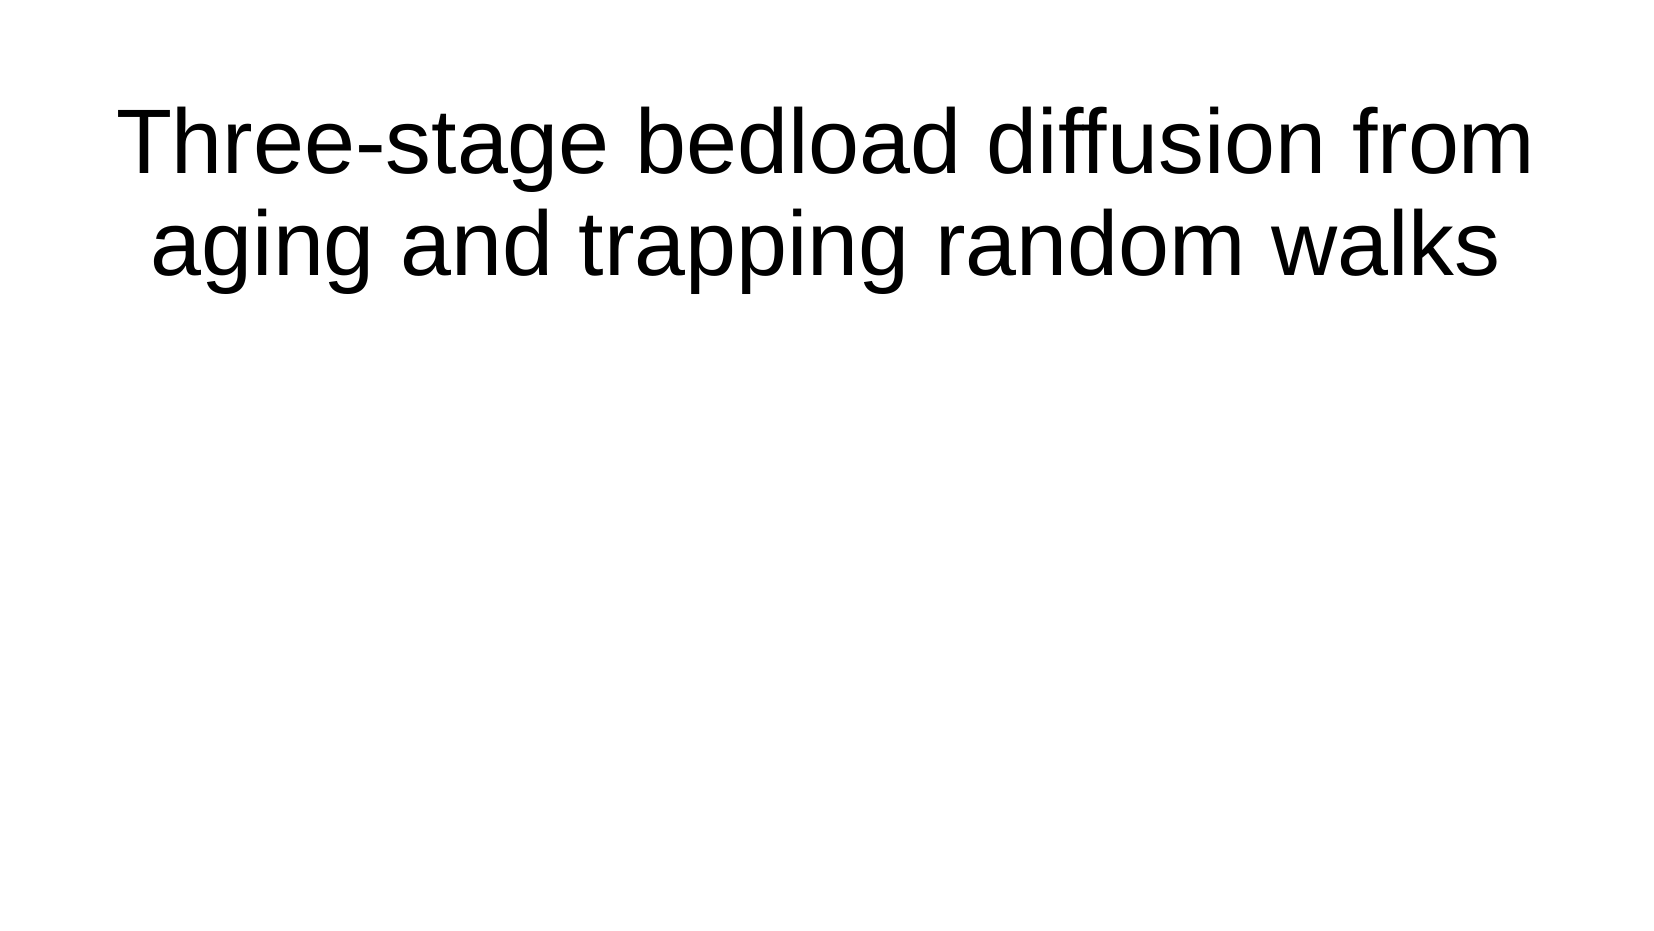

# Three-stage bedload diffusion from aging and trapping random walks